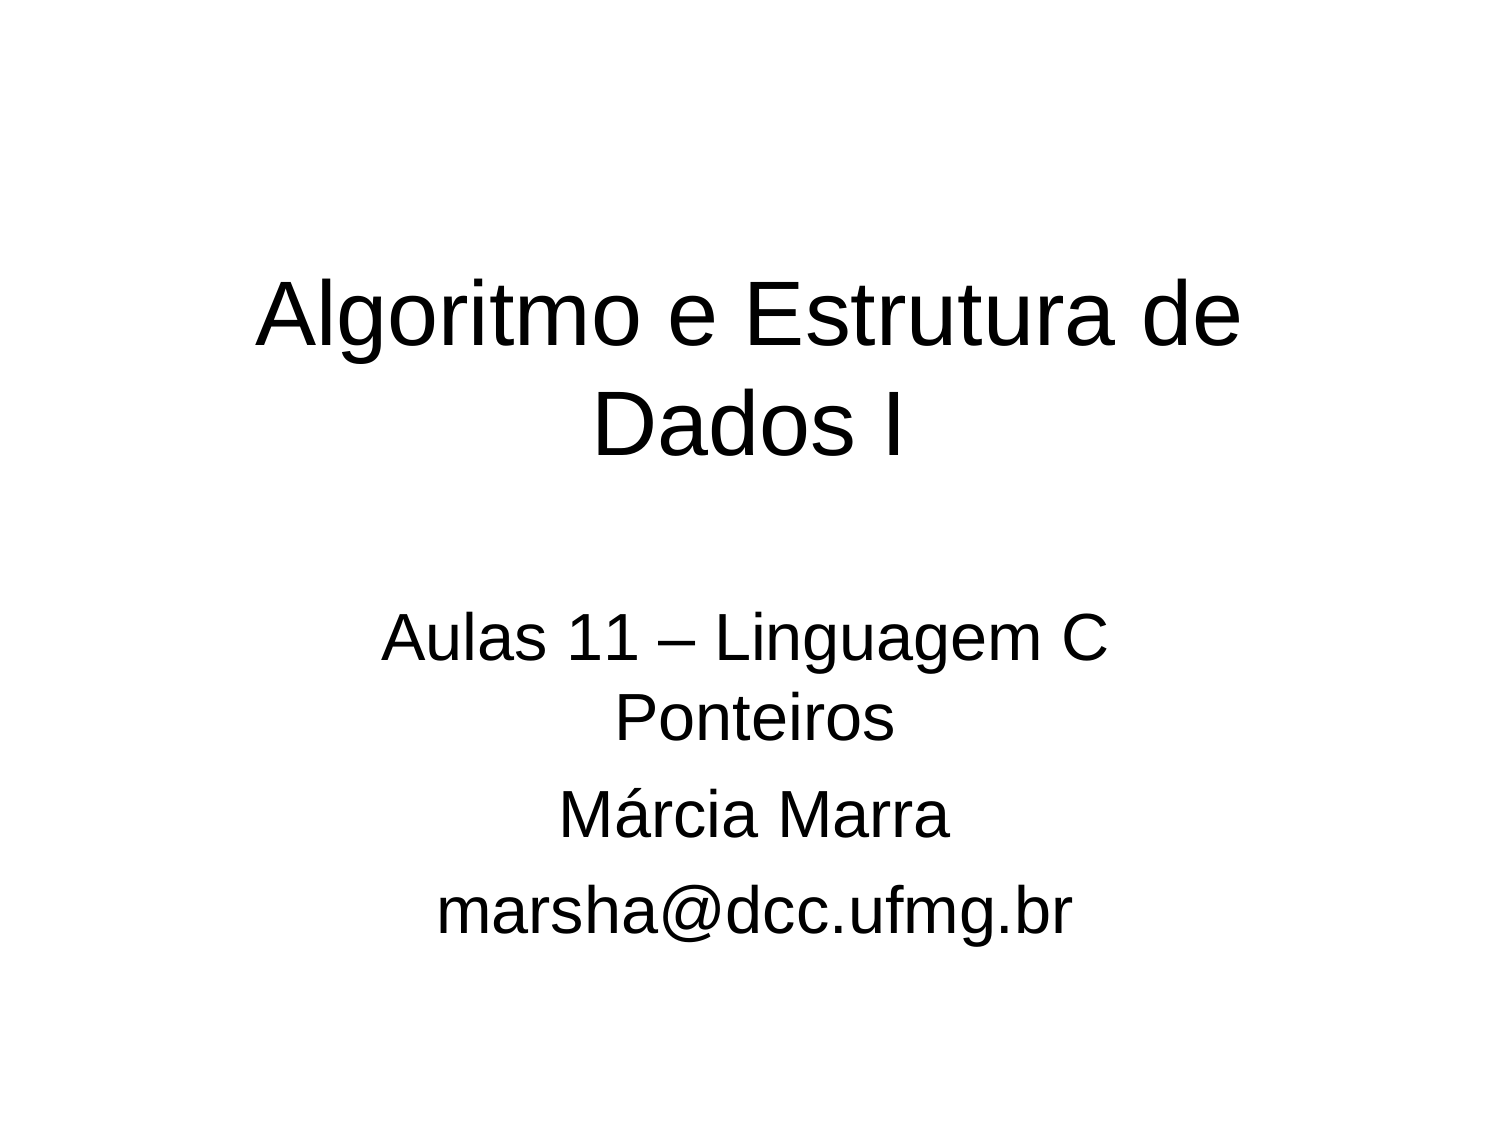

# Algoritmo e Estrutura de Dados I
Aulas 11 – Linguagem C Ponteiros
Márcia Marra
marsha@dcc.ufmg.br